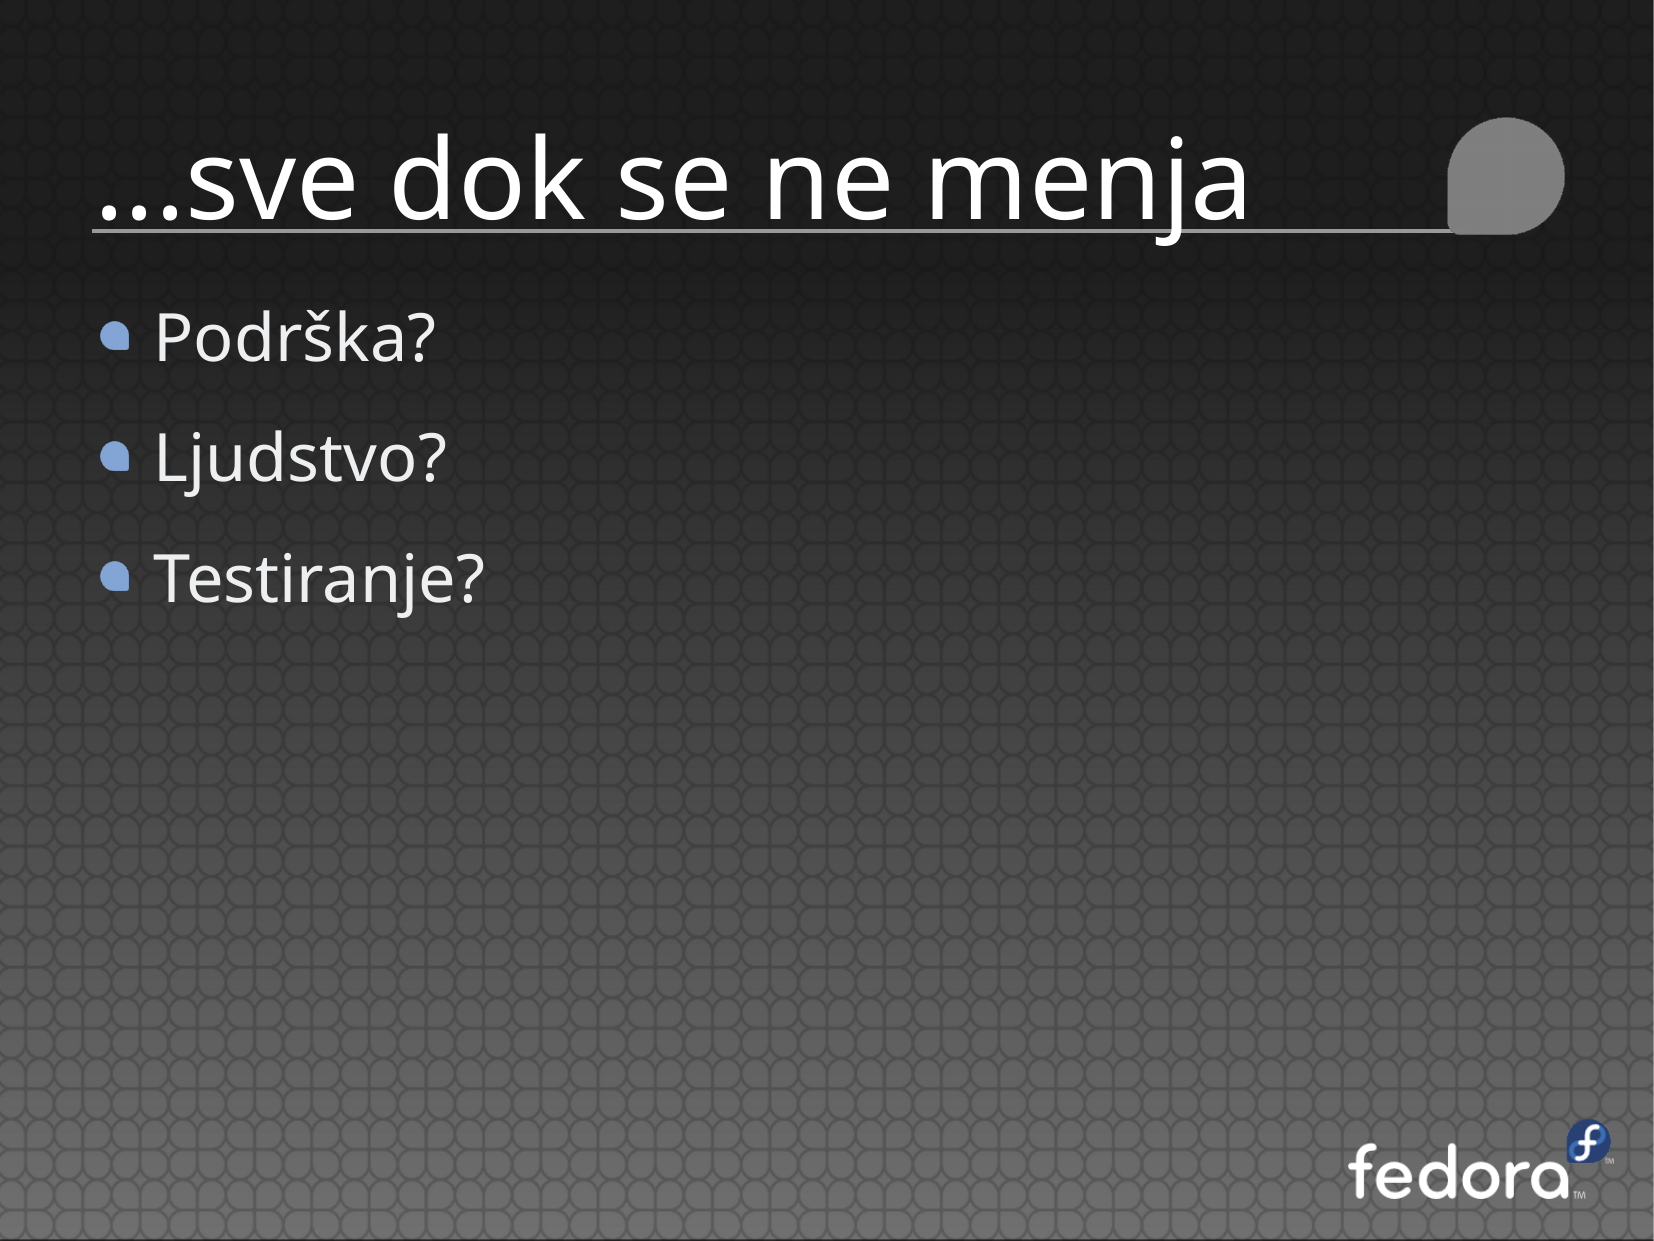

...sve dok se ne menja
# Podrška?
Ljudstvo?
Testiranje?